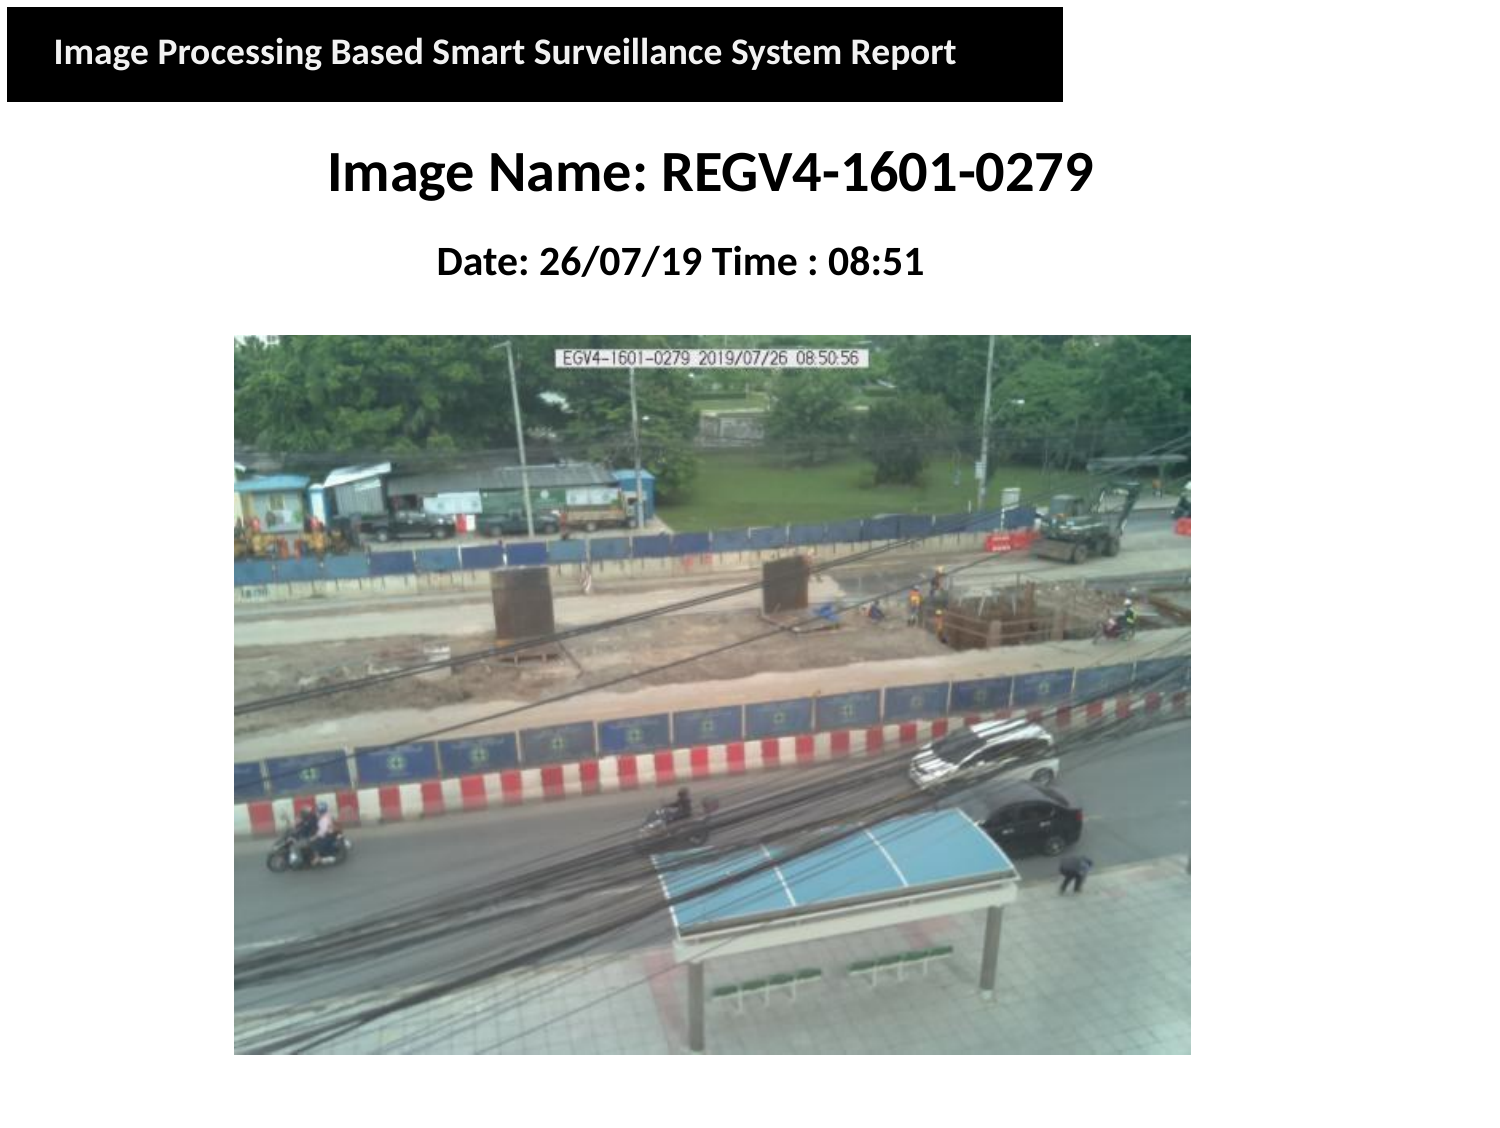

Image Processing Based Smart Surveillance System Report
Image Name: REGV4-1601-0279
Date: 26/07/19 Time : 08:51